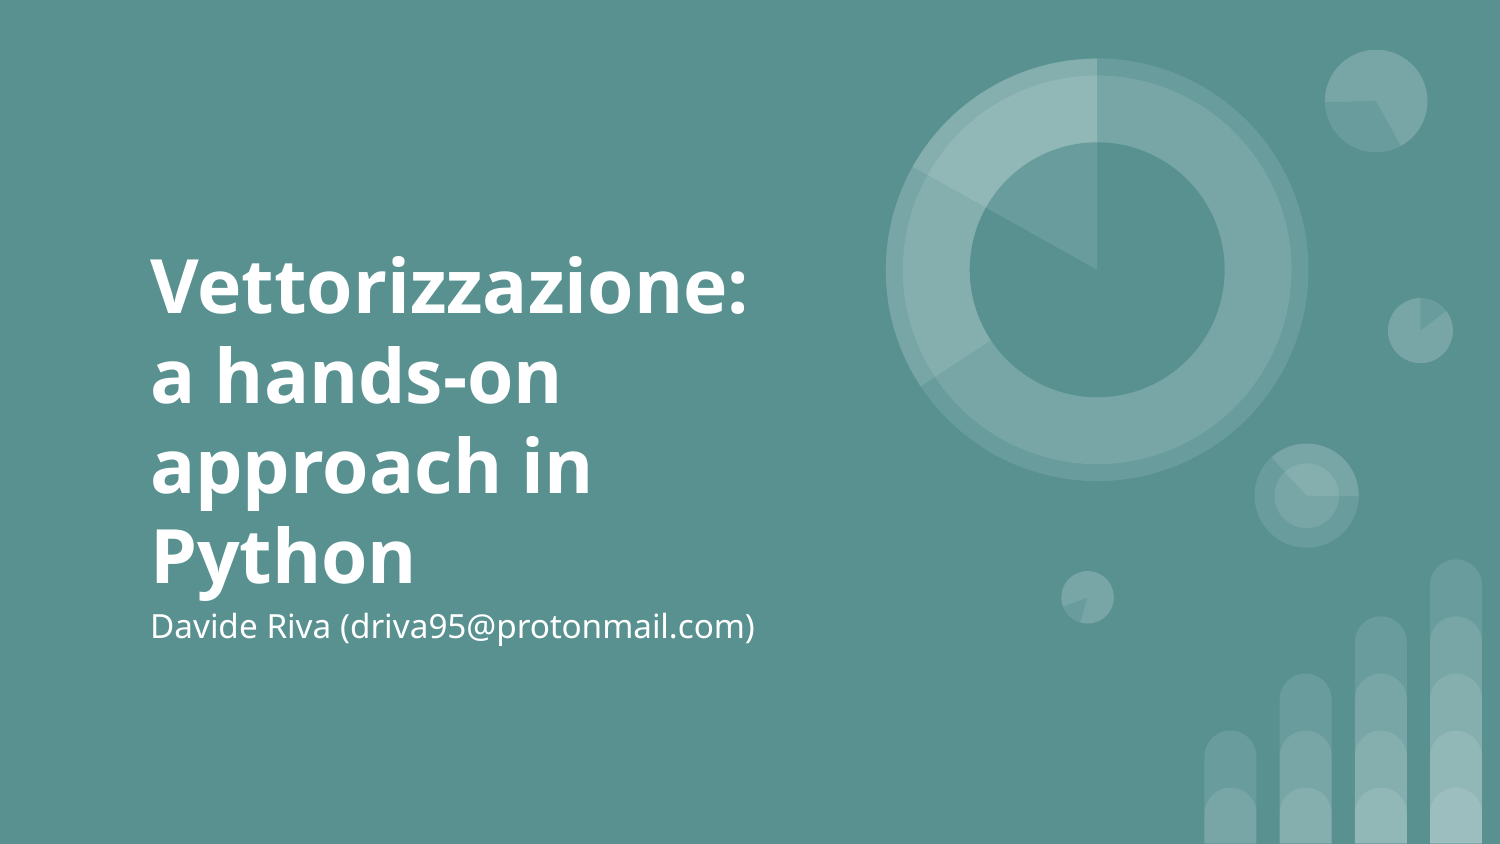

# Vettorizzazione: a hands-on approach in Python
Davide Riva (driva95@protonmail.com)